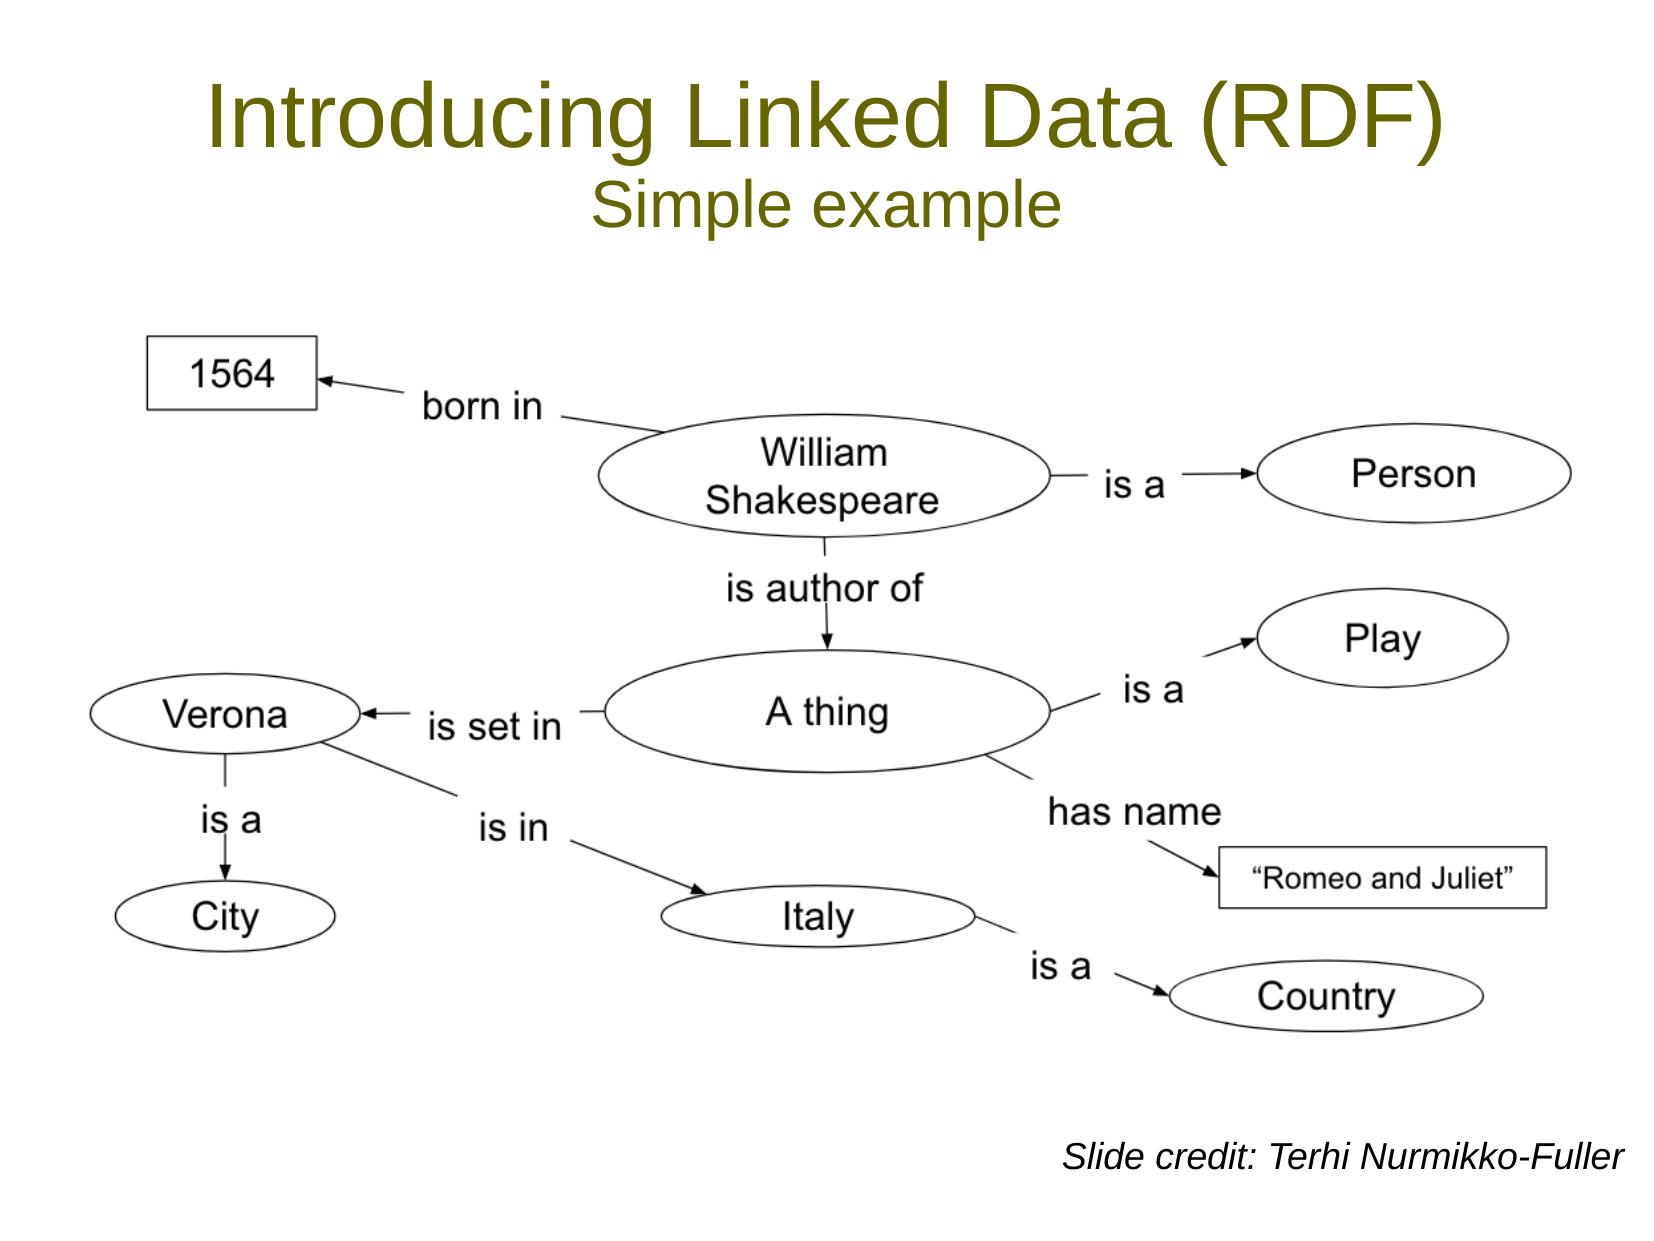

# Introducing Linked Data (RDF) Simple example
Slide credit: Terhi Nurmikko-Fuller